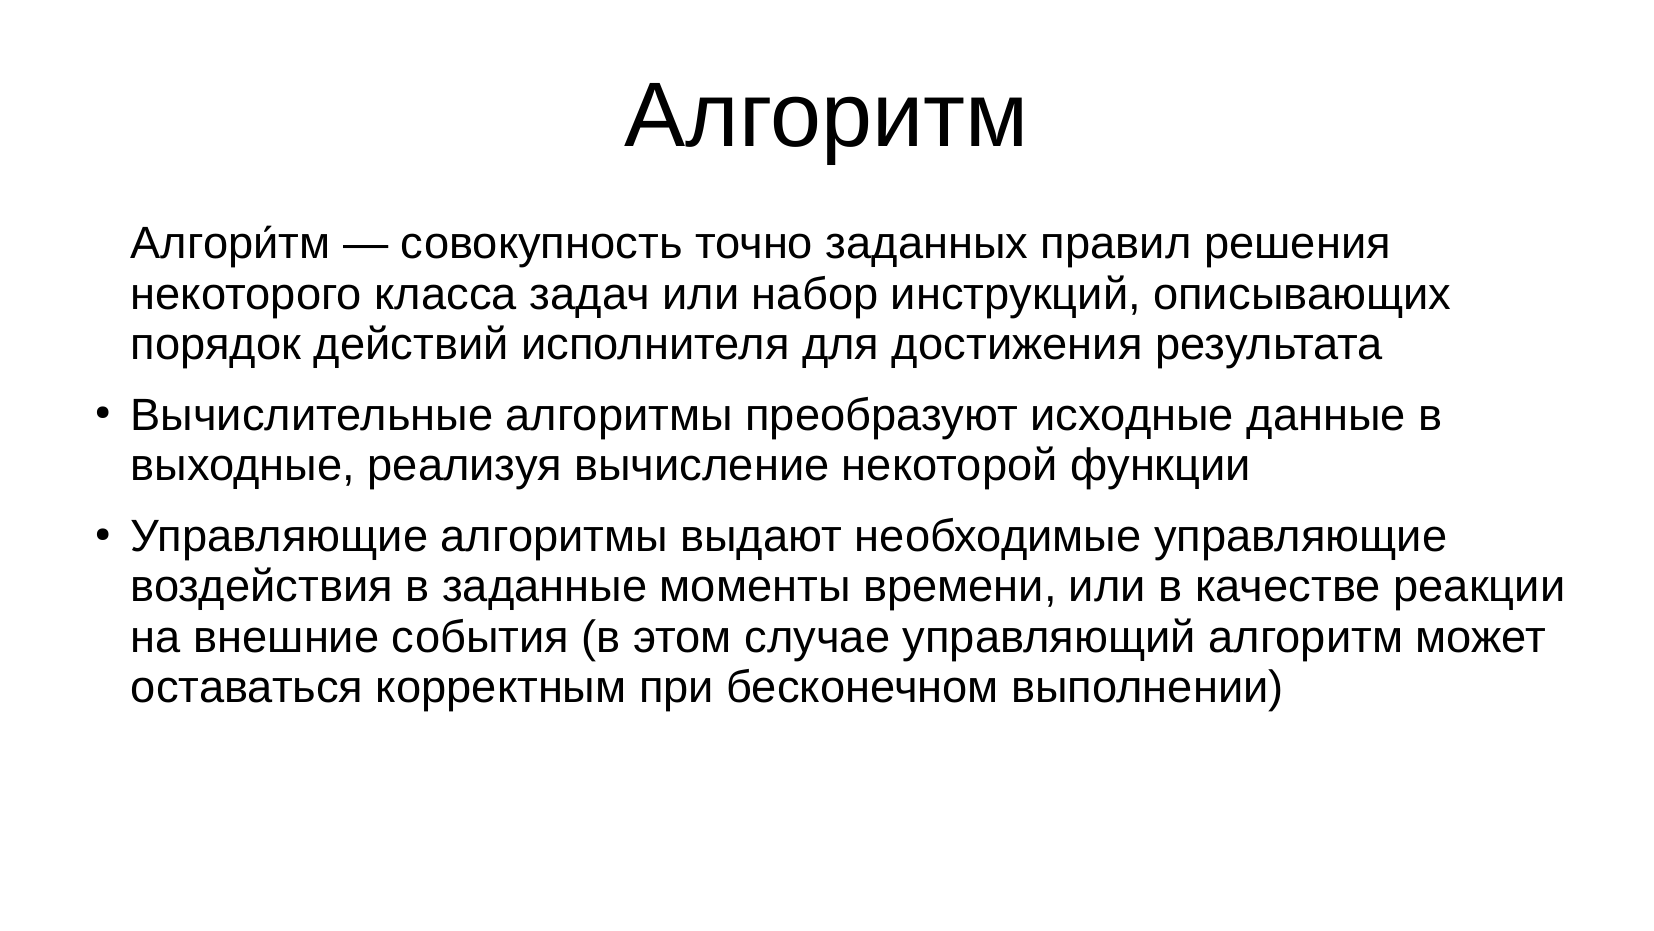

# Алгоритм
Алгори́тм — совокупность точно заданных правил решения некоторого класса задач или набор инструкций, описывающих порядок действий исполнителя для достижения результата
Вычислительные алгоритмы преобразуют исходные данные в выходные, реализуя вычисление некоторой функции
Управляющие алгоритмы выдают необходимые управляющие воздействия в заданные моменты времени, или в качестве реакции на внешние события (в этом случае управляющий алгоритм может оставаться корректным при бесконечном выполнении)